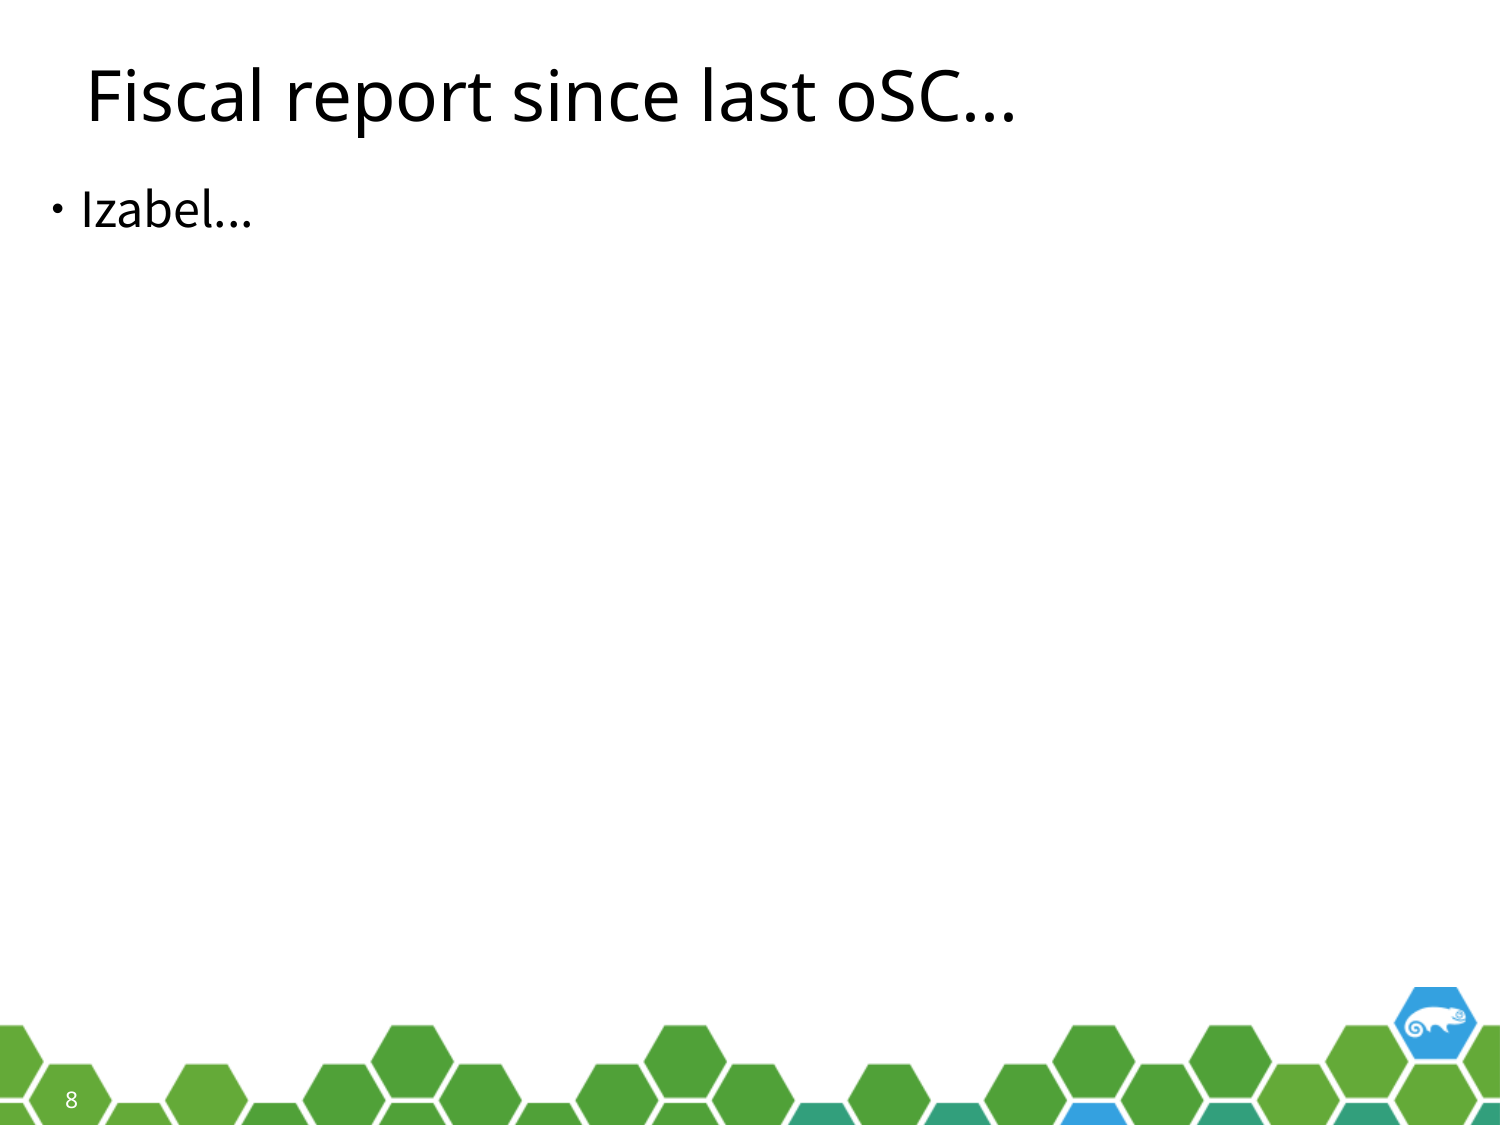

# Fiscal report since last oSC...
Izabel...